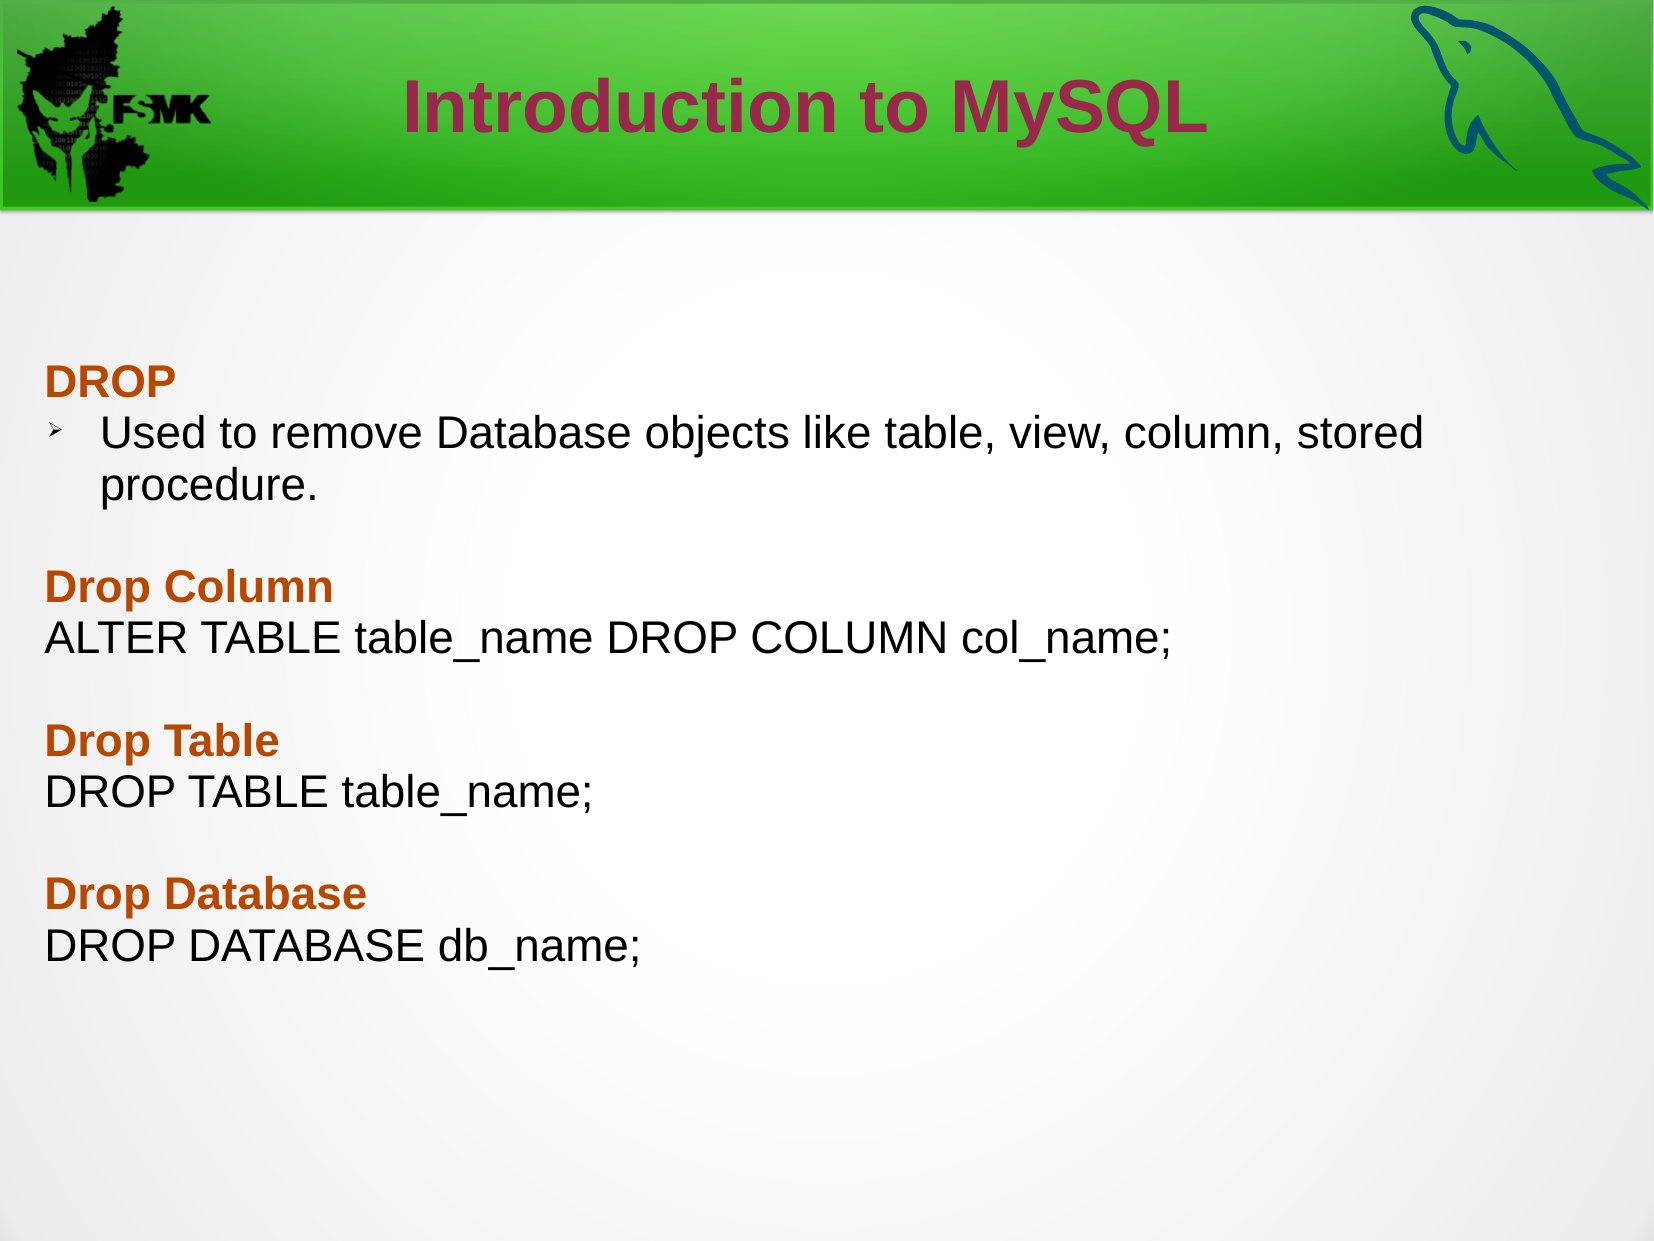

# Introduction to MySQL
DROP
Used to remove Database objects like table, view, column, stored procedure.
Drop Column
ALTER TABLE table_name DROP COLUMN col_name;
Drop Table
DROP TABLE table_name;
Drop Database
DROP DATABASE db_name;